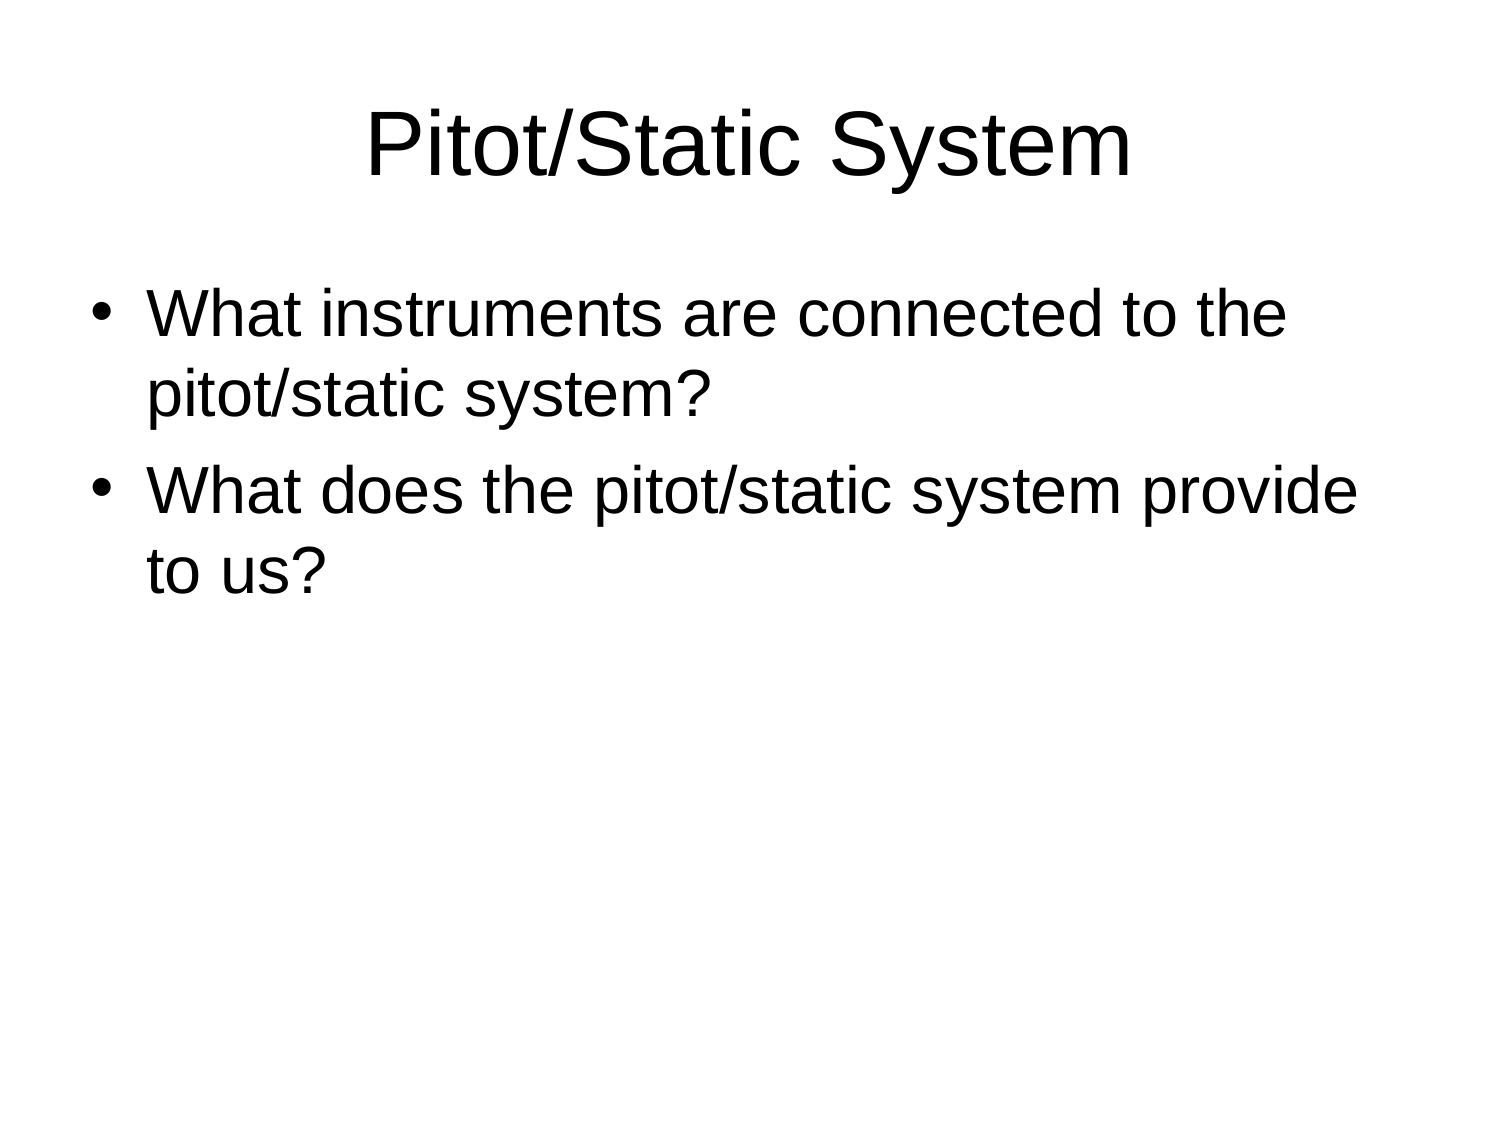

# Pitot/Static System
What instruments are connected to the pitot/static system?
What does the pitot/static system provide to us?